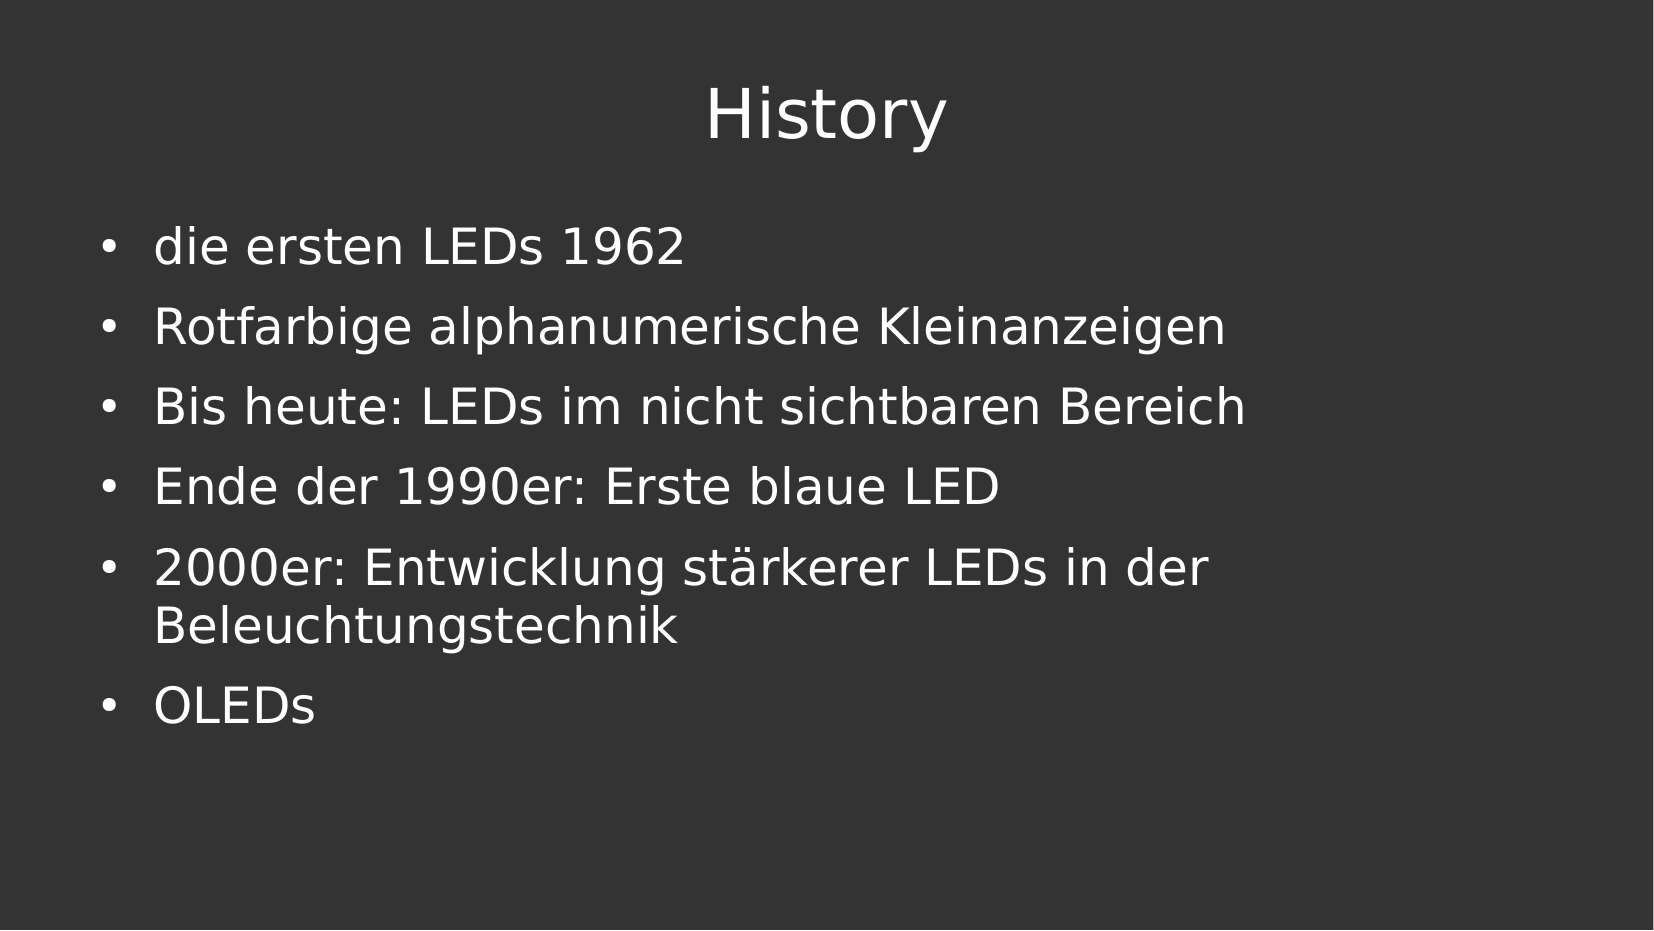

# History
die ersten LEDs 1962
Rotfarbige alphanumerische Kleinanzeigen
Bis heute: LEDs im nicht sichtbaren Bereich
Ende der 1990er: Erste blaue LED
2000er: Entwicklung stärkerer LEDs in der Beleuchtungstechnik
OLEDs